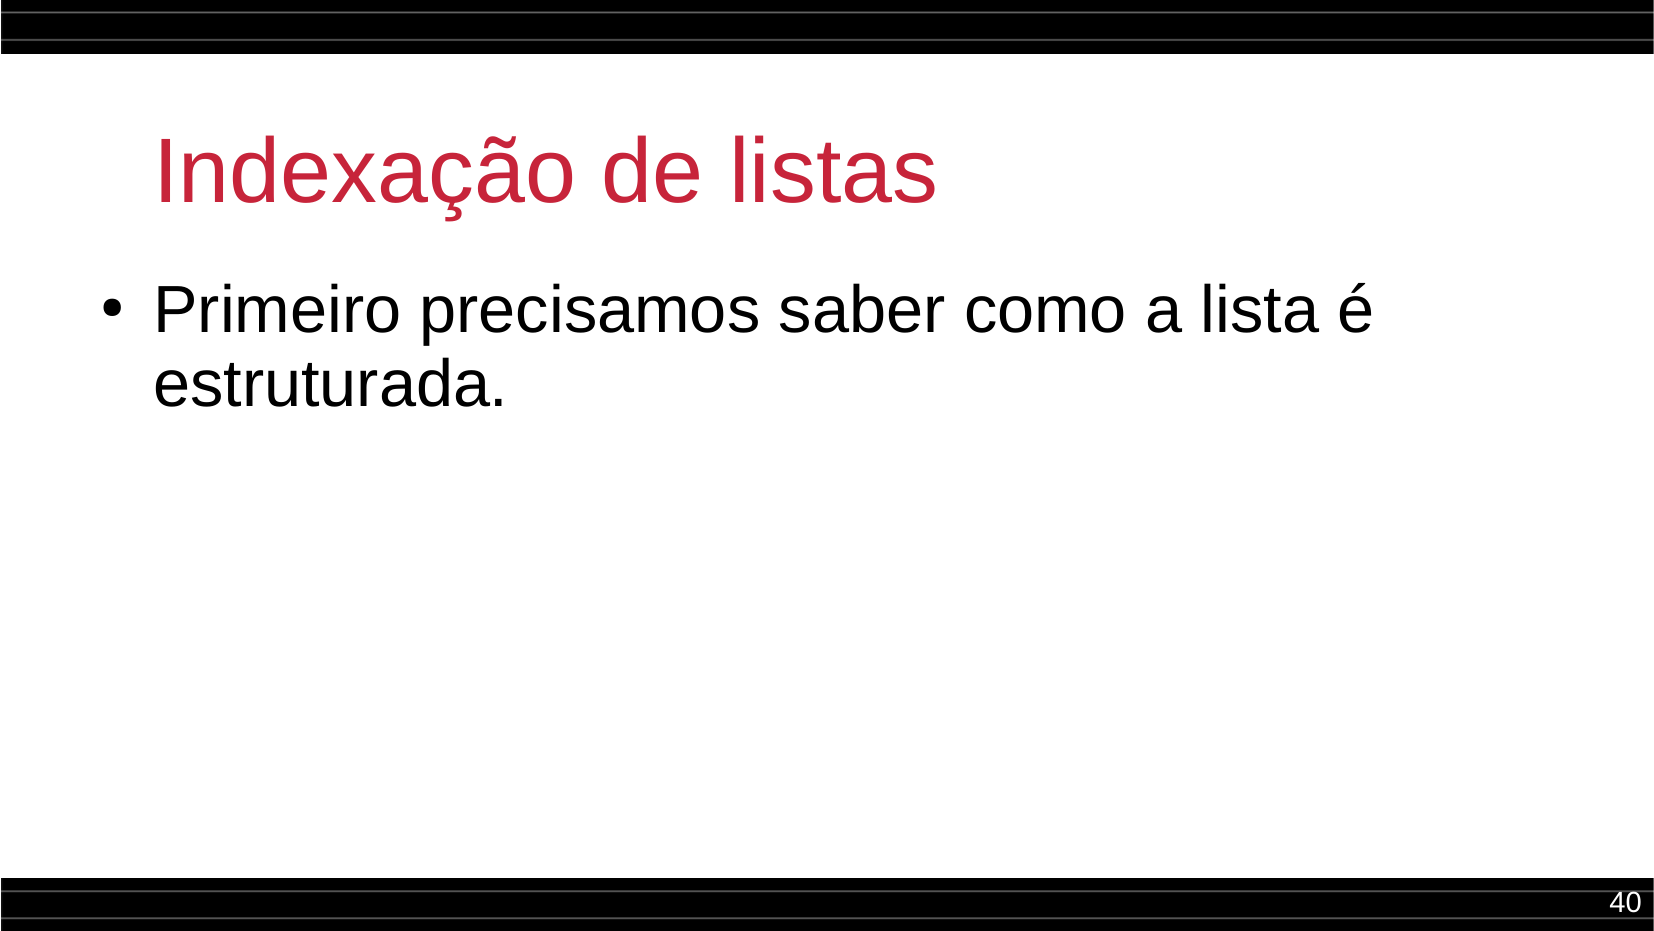

# Indexação de listas
Primeiro precisamos saber como a lista é estruturada.